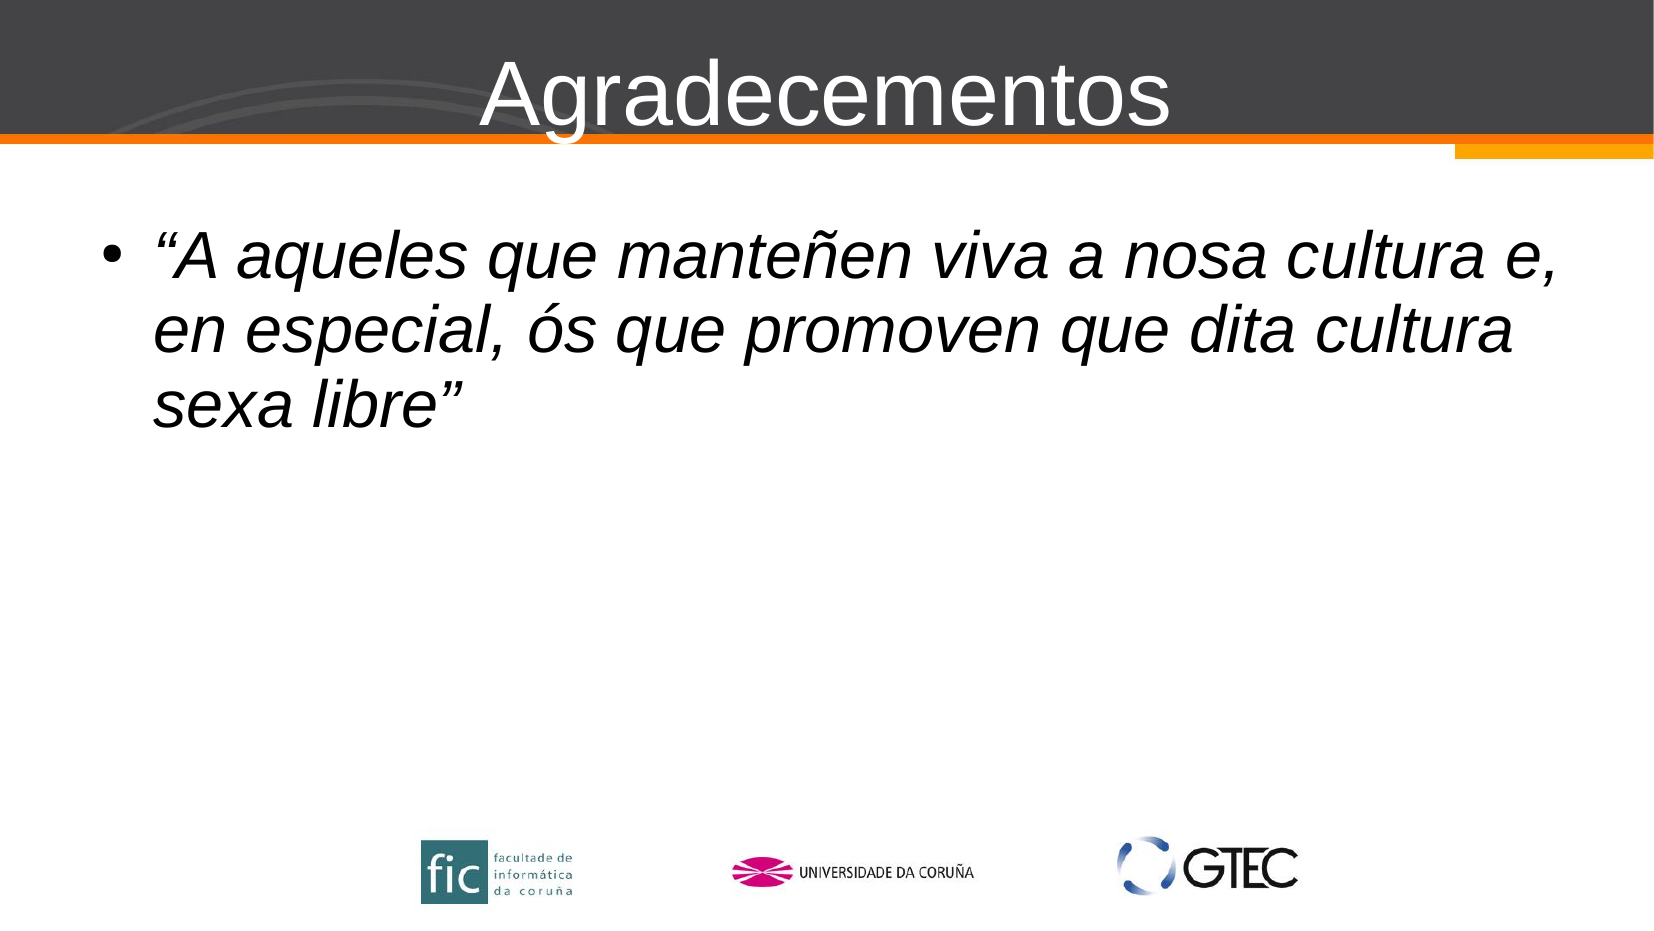

# Agradecementos
“A aqueles que manteñen viva a nosa cultura e, en especial, ós que promoven que dita cultura sexa libre”